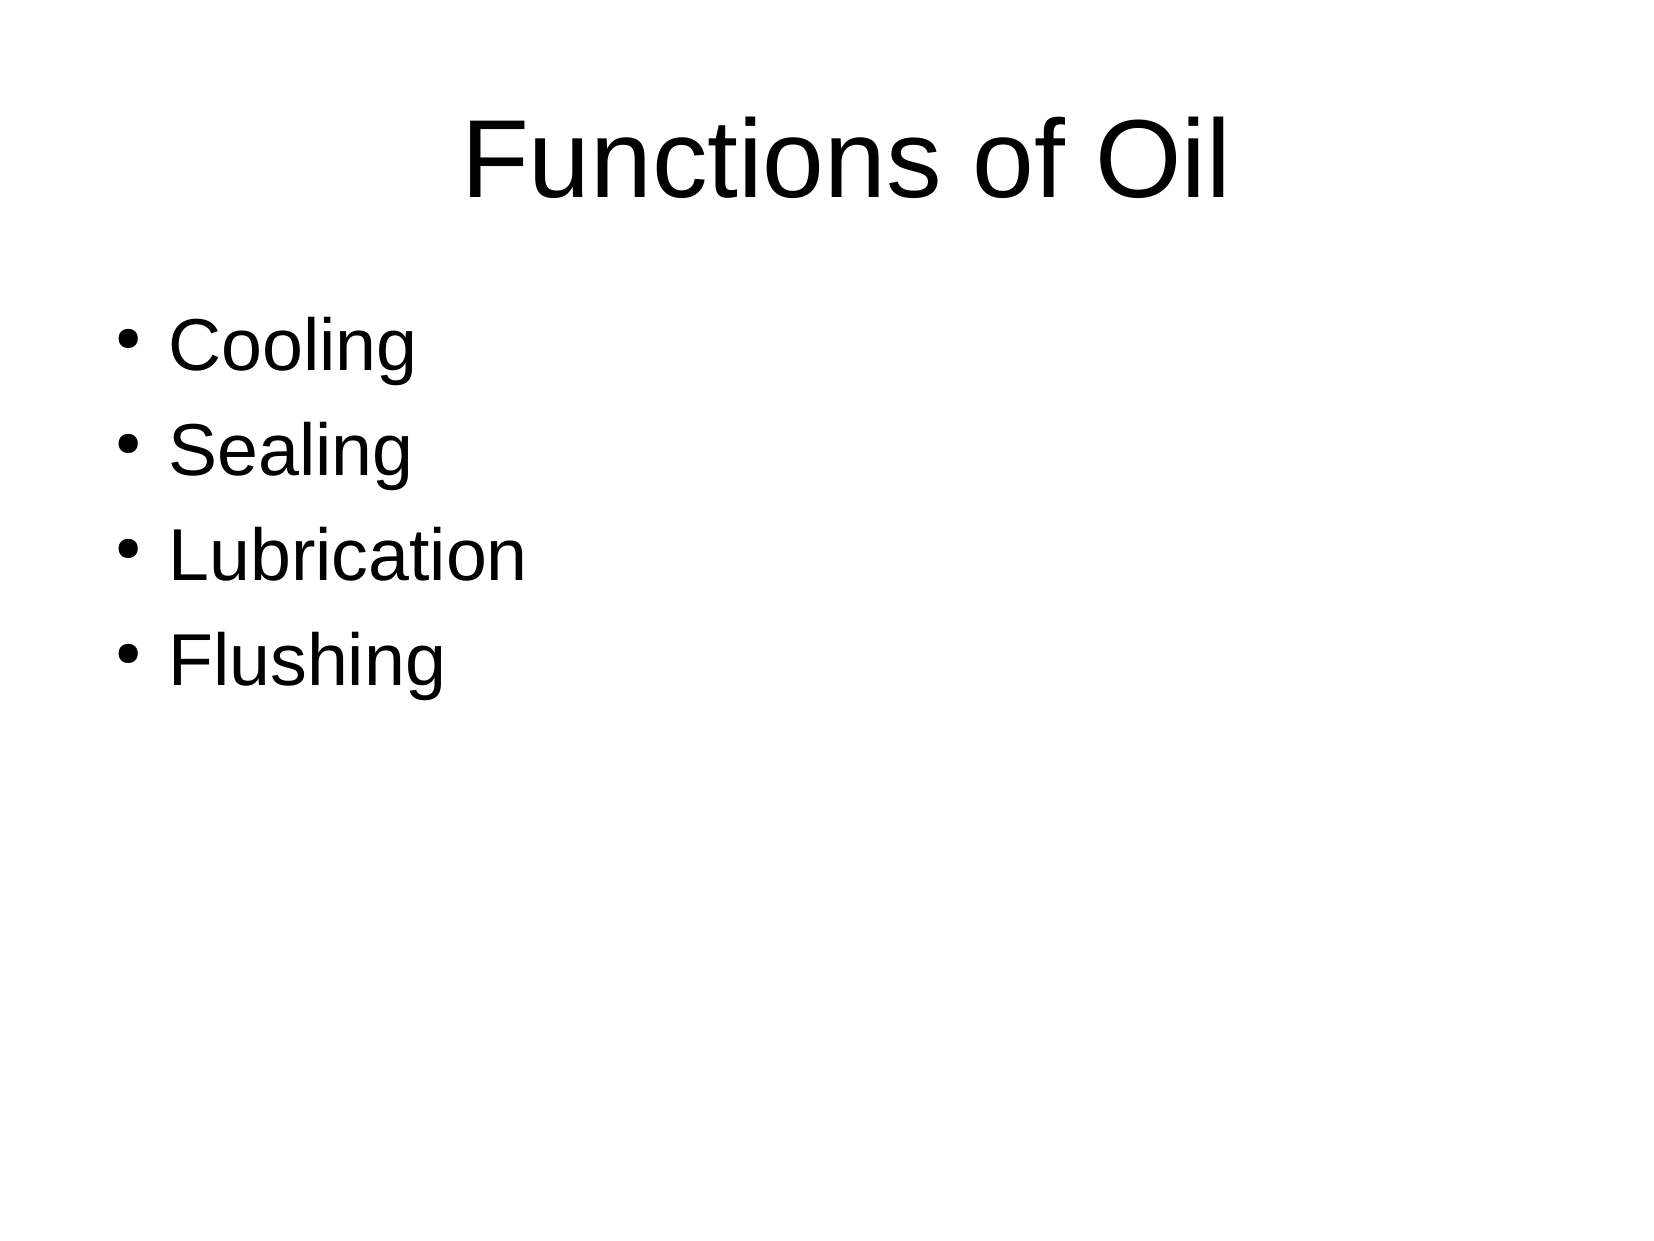

# Functions of Oil
Cooling
Sealing
Lubrication
Flushing